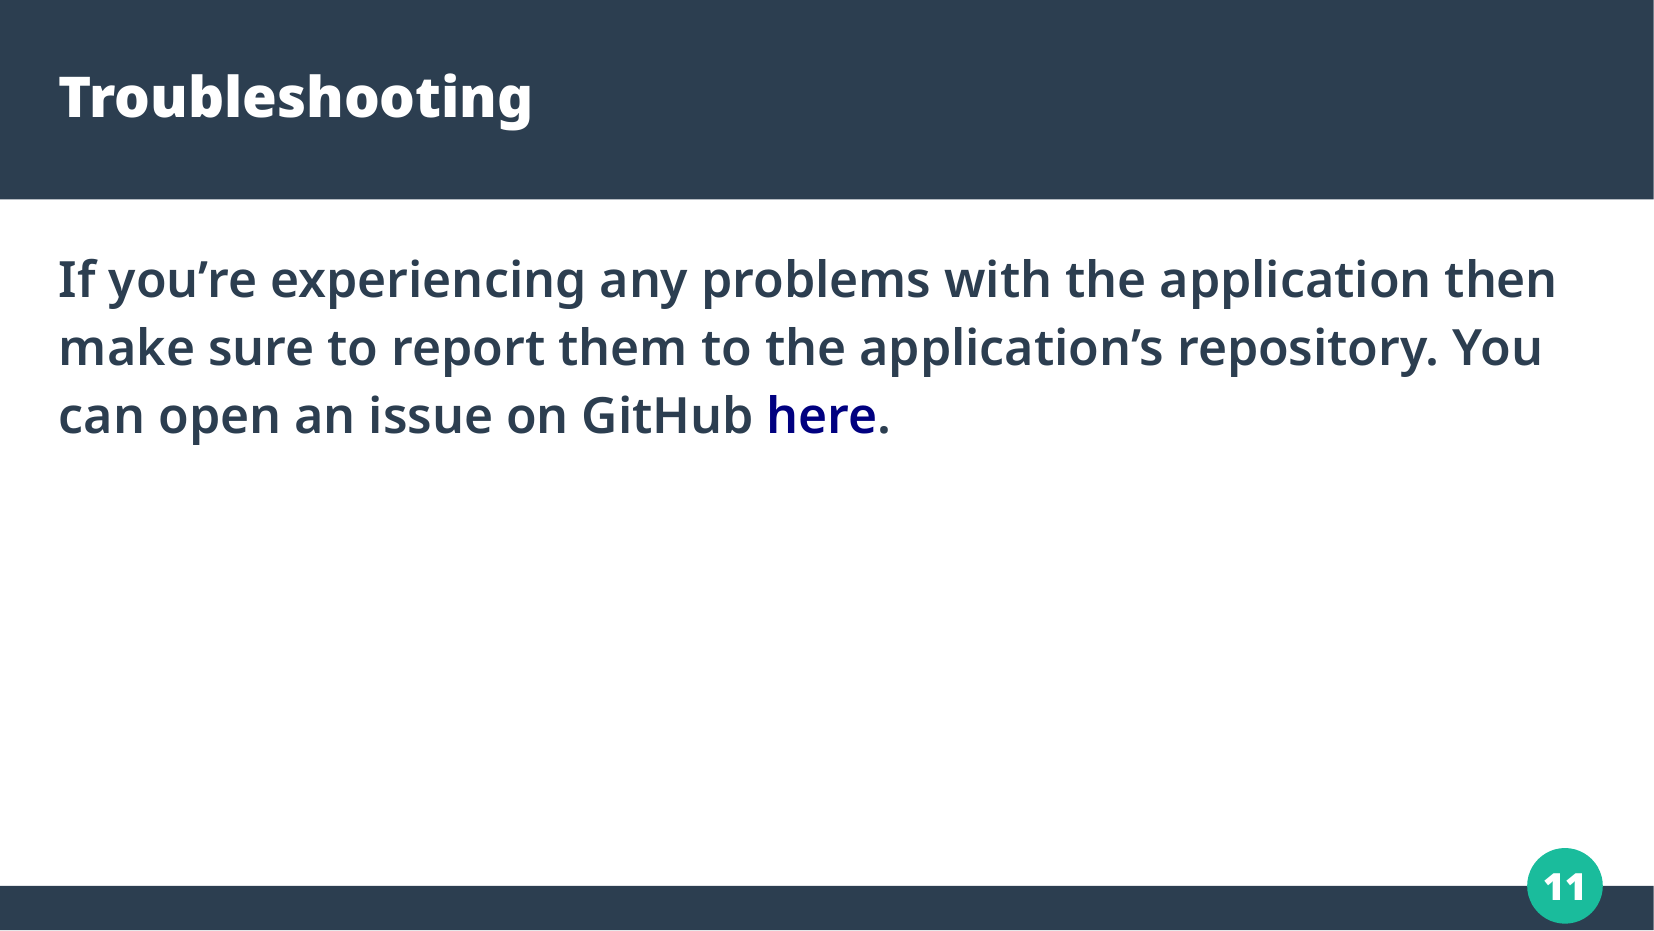

# Troubleshooting
If you’re experiencing any problems with the application then make sure to report them to the application’s repository. You can open an issue on GitHub here.